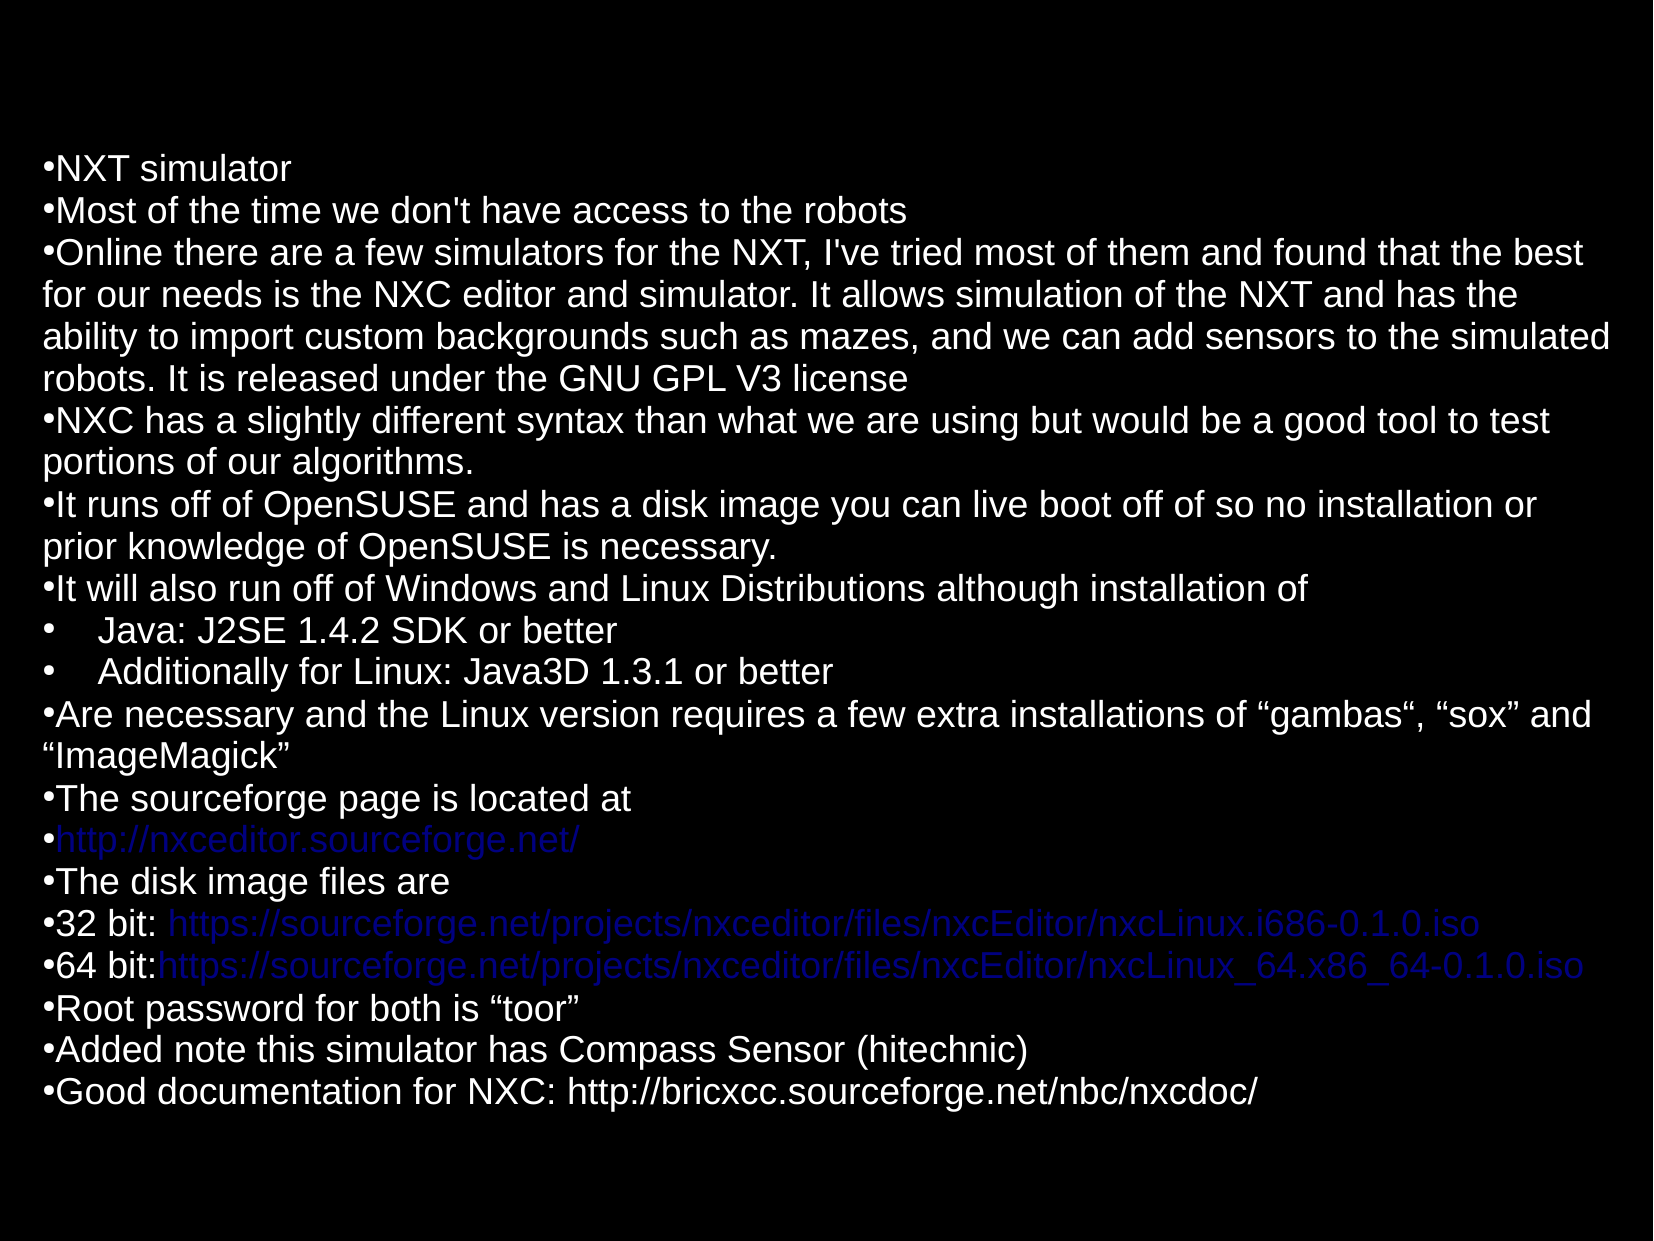

# NXT simulator
Most of the time we don't have access to the robots
Online there are a few simulators for the NXT, I've tried most of them and found that the best for our needs is the NXC editor and simulator. It allows simulation of the NXT and has the ability to import custom backgrounds such as mazes, and we can add sensors to the simulated robots. It is released under the GNU GPL V3 license
NXC has a slightly different syntax than what we are using but would be a good tool to test portions of our algorithms.
It runs off of OpenSUSE and has a disk image you can live boot off of so no installation or prior knowledge of OpenSUSE is necessary.
It will also run off of Windows and Linux Distributions although installation of
 Java: J2SE 1.4.2 SDK or better
 Additionally for Linux: Java3D 1.3.1 or better
Are necessary and the Linux version requires a few extra installations of “gambas“, “sox” and “ImageMagick”
The sourceforge page is located at
http://nxceditor.sourceforge.net/
The disk image files are
32 bit: https://sourceforge.net/projects/nxceditor/files/nxcEditor/nxcLinux.i686-0.1.0.iso
64 bit:https://sourceforge.net/projects/nxceditor/files/nxcEditor/nxcLinux_64.x86_64-0.1.0.iso
Root password for both is “toor”
Added note this simulator has Compass Sensor (hitechnic)
Good documentation for NXC: http://bricxcc.sourceforge.net/nbc/nxcdoc/